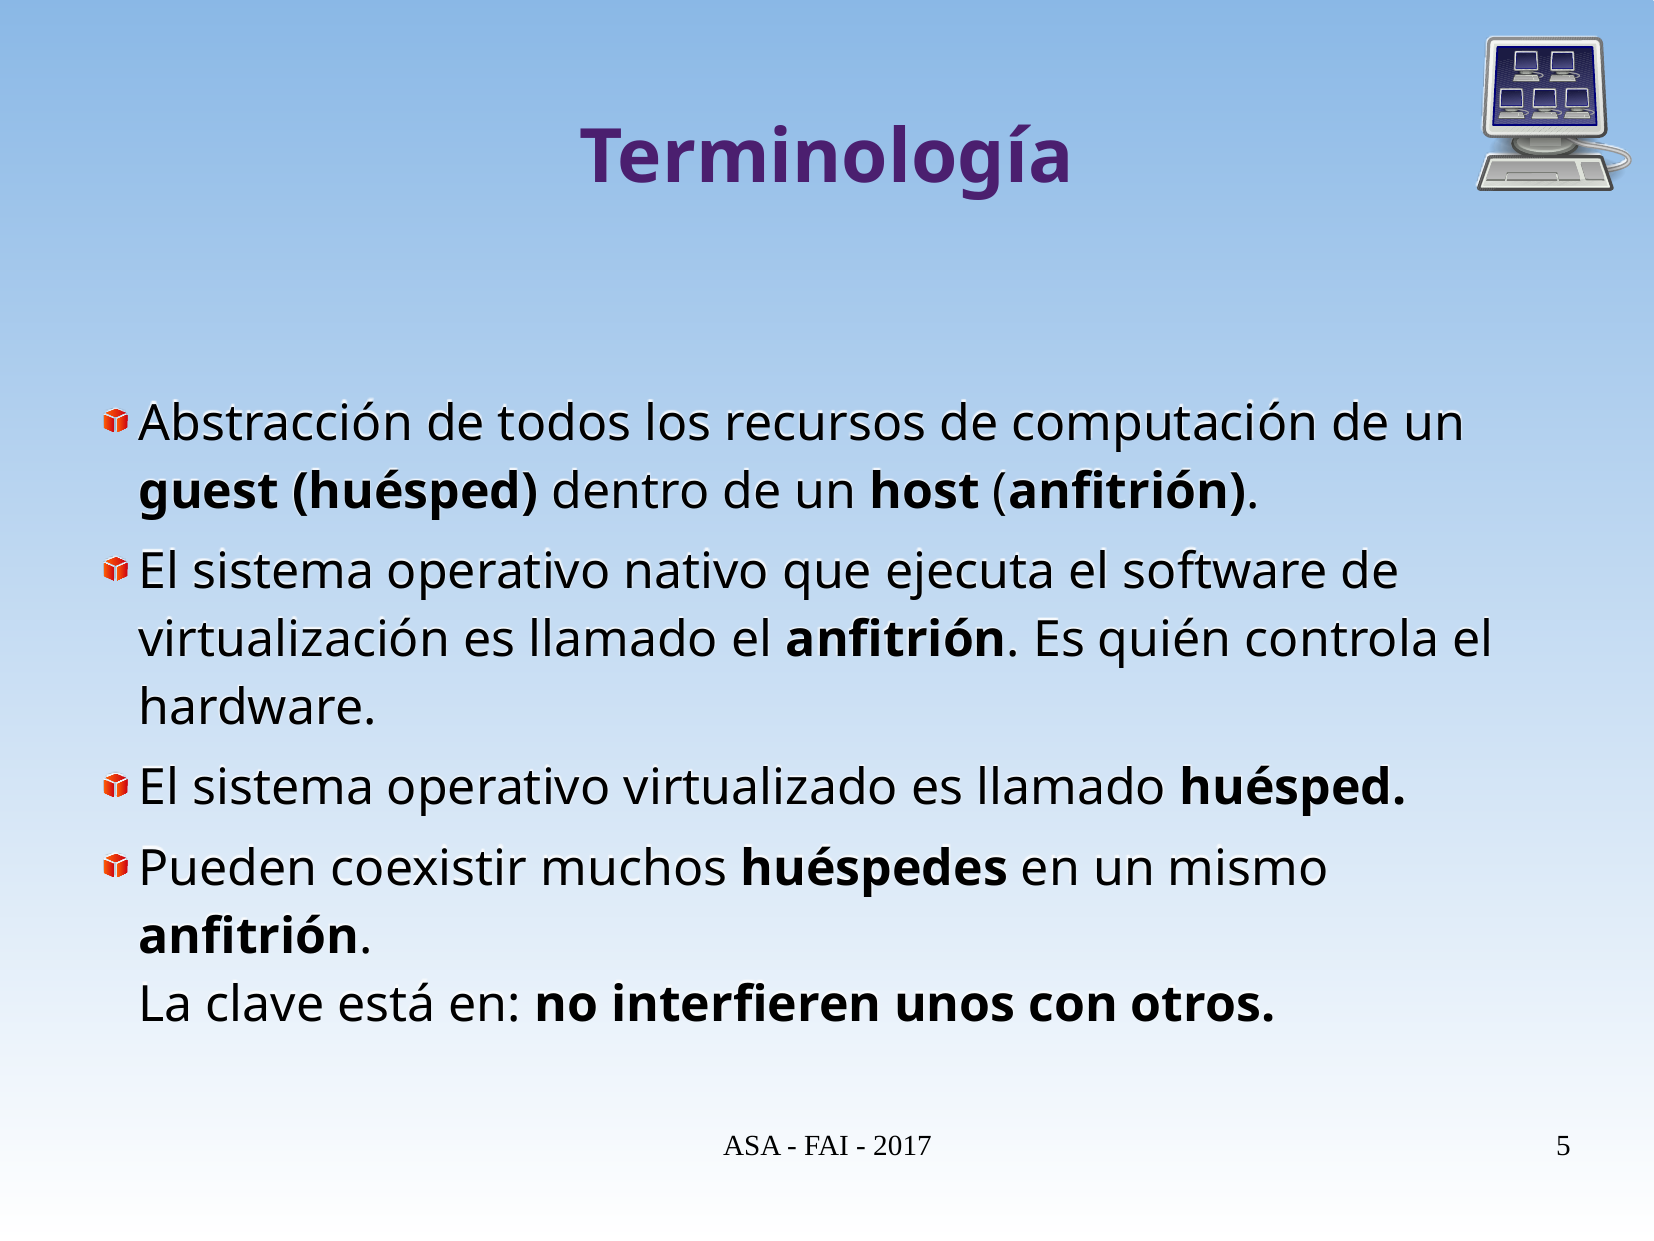

# Terminología
Abstracción de todos los recursos de computación de un
guest (huésped) dentro de un host (anfitrión).
El sistema operativo nativo que ejecuta el software de virtualización es llamado el anfitrión. Es quién controla el hardware.
El sistema operativo virtualizado es llamado huésped.
Pueden coexistir muchos huéspedes en un mismo anfitrión.
La clave está en: no interfieren unos con otros.
ASA - FAI - 2017
5